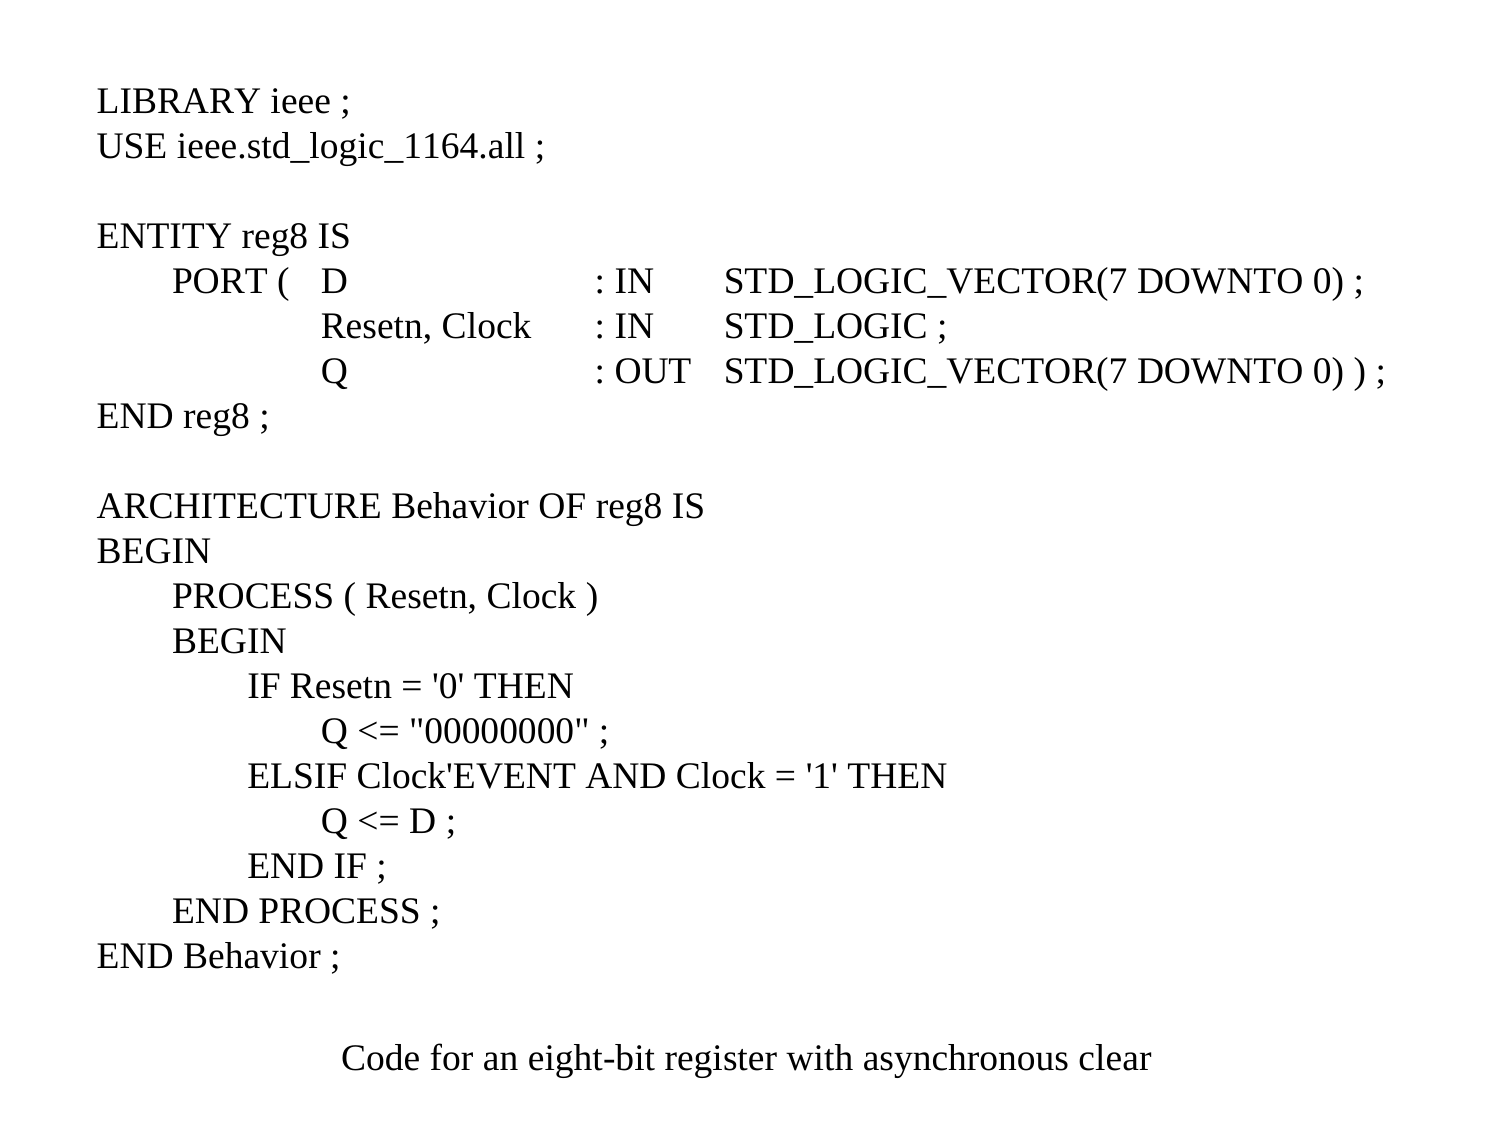

LIBRARY ieee ;
USE ieee.std_logic_1164.all ;
ENTITY reg8 IS
	PORT ( 	D				: IN 	STD_LOGIC_VECTOR(7 DOWNTO 0) ;
			Resetn, Clock		: IN 	STD_LOGIC ;
			Q 				: OUT 	STD_LOGIC_VECTOR(7 DOWNTO 0) ) ;
END reg8 ;
ARCHITECTURE Behavior OF reg8 IS
BEGIN
	PROCESS ( Resetn, Clock )
	BEGIN
		IF Resetn = '0' THEN
			Q <= "00000000" ;
		ELSIF Clock'EVENT AND Clock = '1' THEN
			Q <= D ;
		END IF ;
	END PROCESS ;
END Behavior ;
Code for an eight-bit register with asynchronous clear